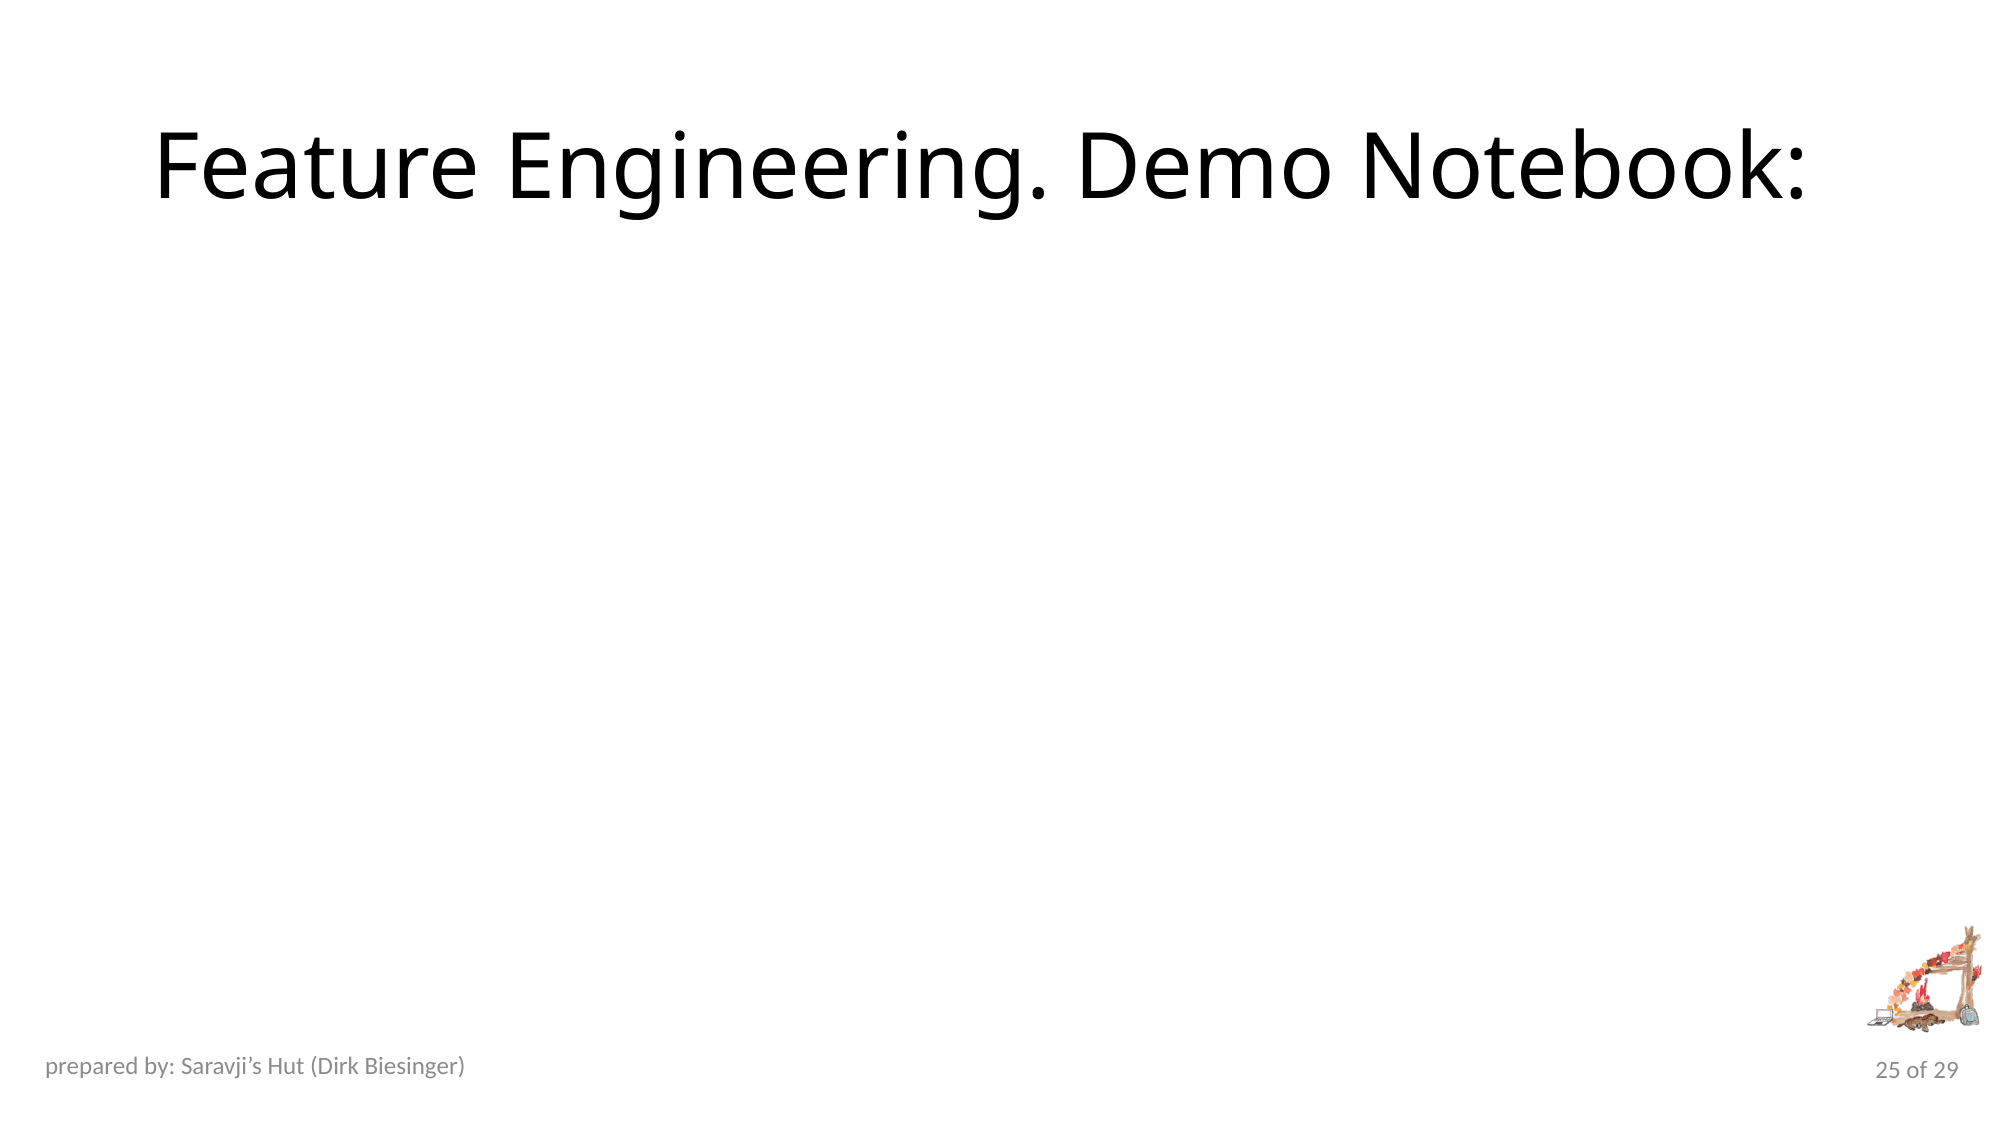

# Feature Engineering. Demo Notebook:
prepared by: Saravji's Hut - Dirk Biesinger
25